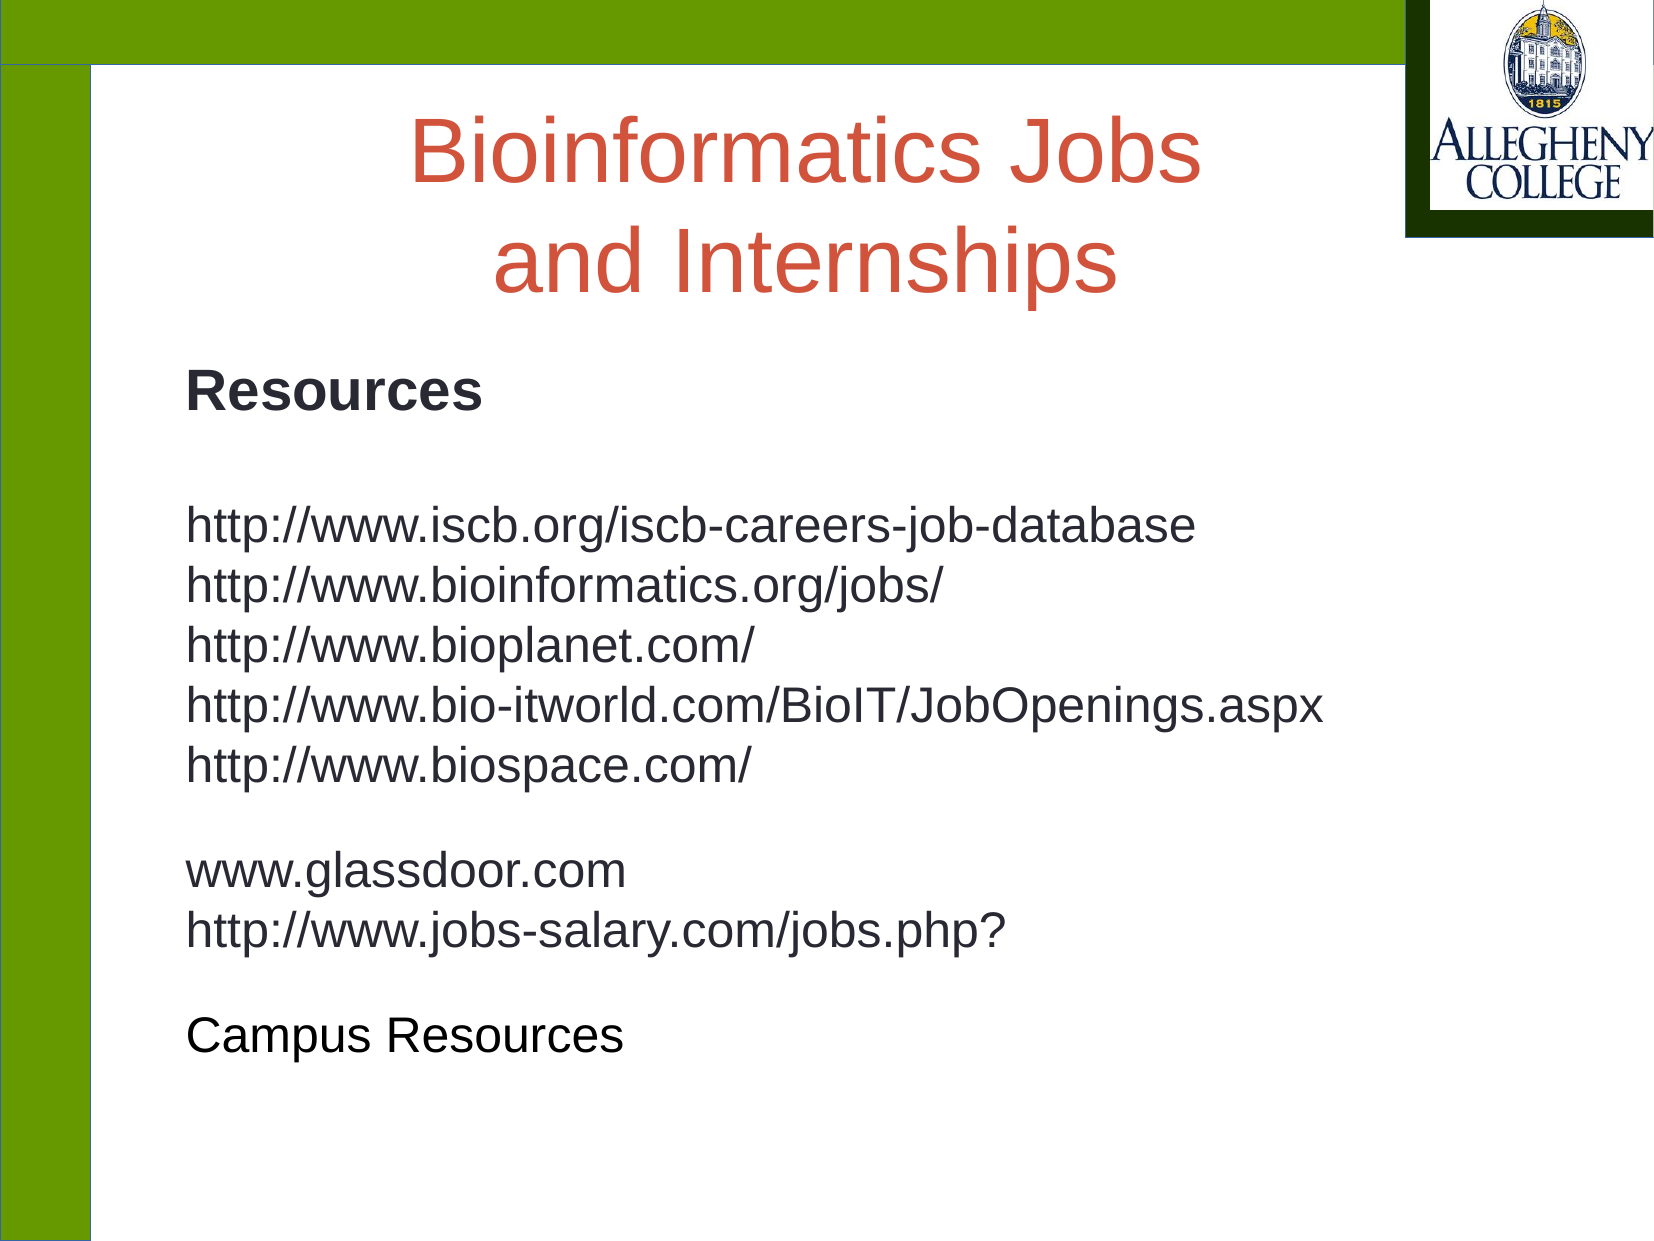

Bioinformatics Jobs
and Internships
Resources
http://www.iscb.org/iscb-careers-job-database
http://www.bioinformatics.org/jobs/
http://www.bioplanet.com/
http://www.bio-itworld.com/BioIT/JobOpenings.aspx
http://www.biospace.com/
www.glassdoor.com
http://www.jobs-salary.com/jobs.php?
Campus Resources